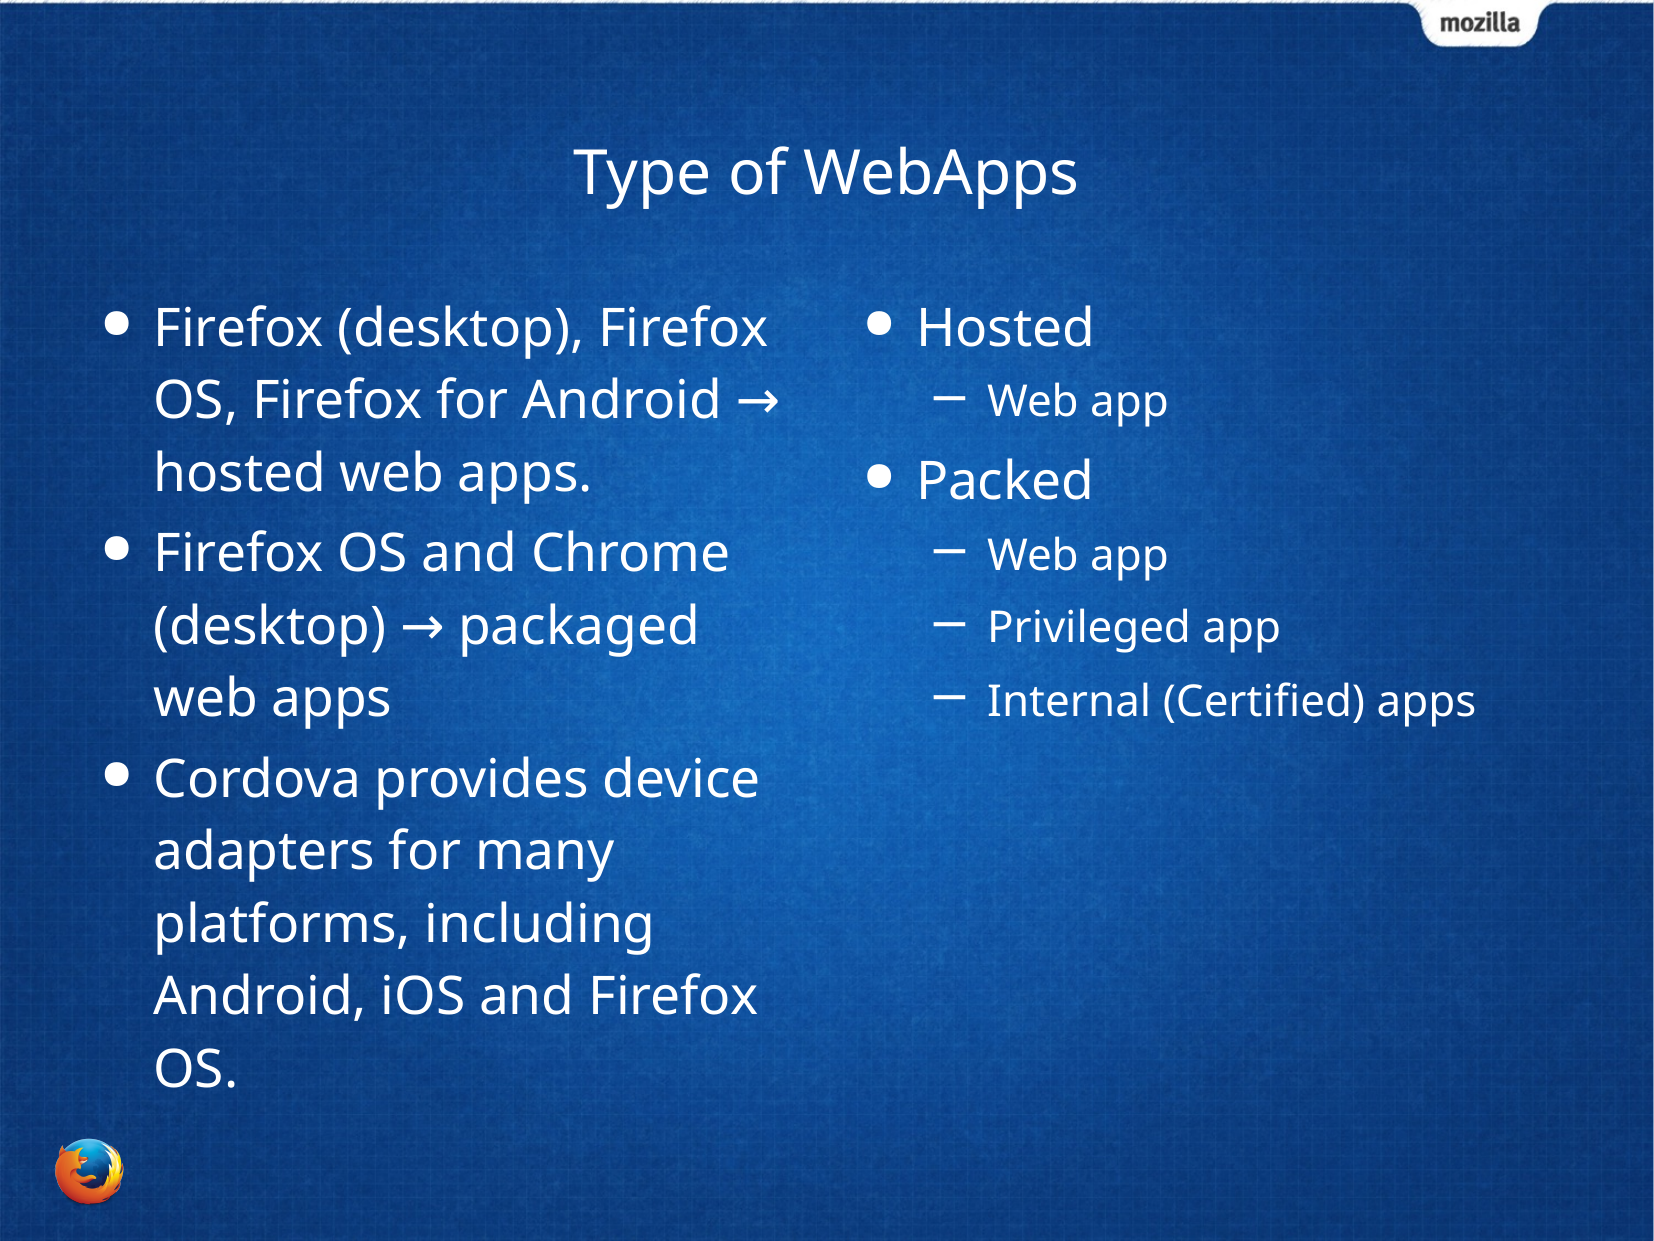

# Type of WebApps
Firefox (desktop), Firefox OS, Firefox for Android → hosted web apps.
Firefox OS and Chrome (desktop) → packaged web apps
Cordova provides device adapters for many platforms, including Android, iOS and Firefox OS.
Hosted
Web app
Packed
Web app
Privileged app
Internal (Certified) apps